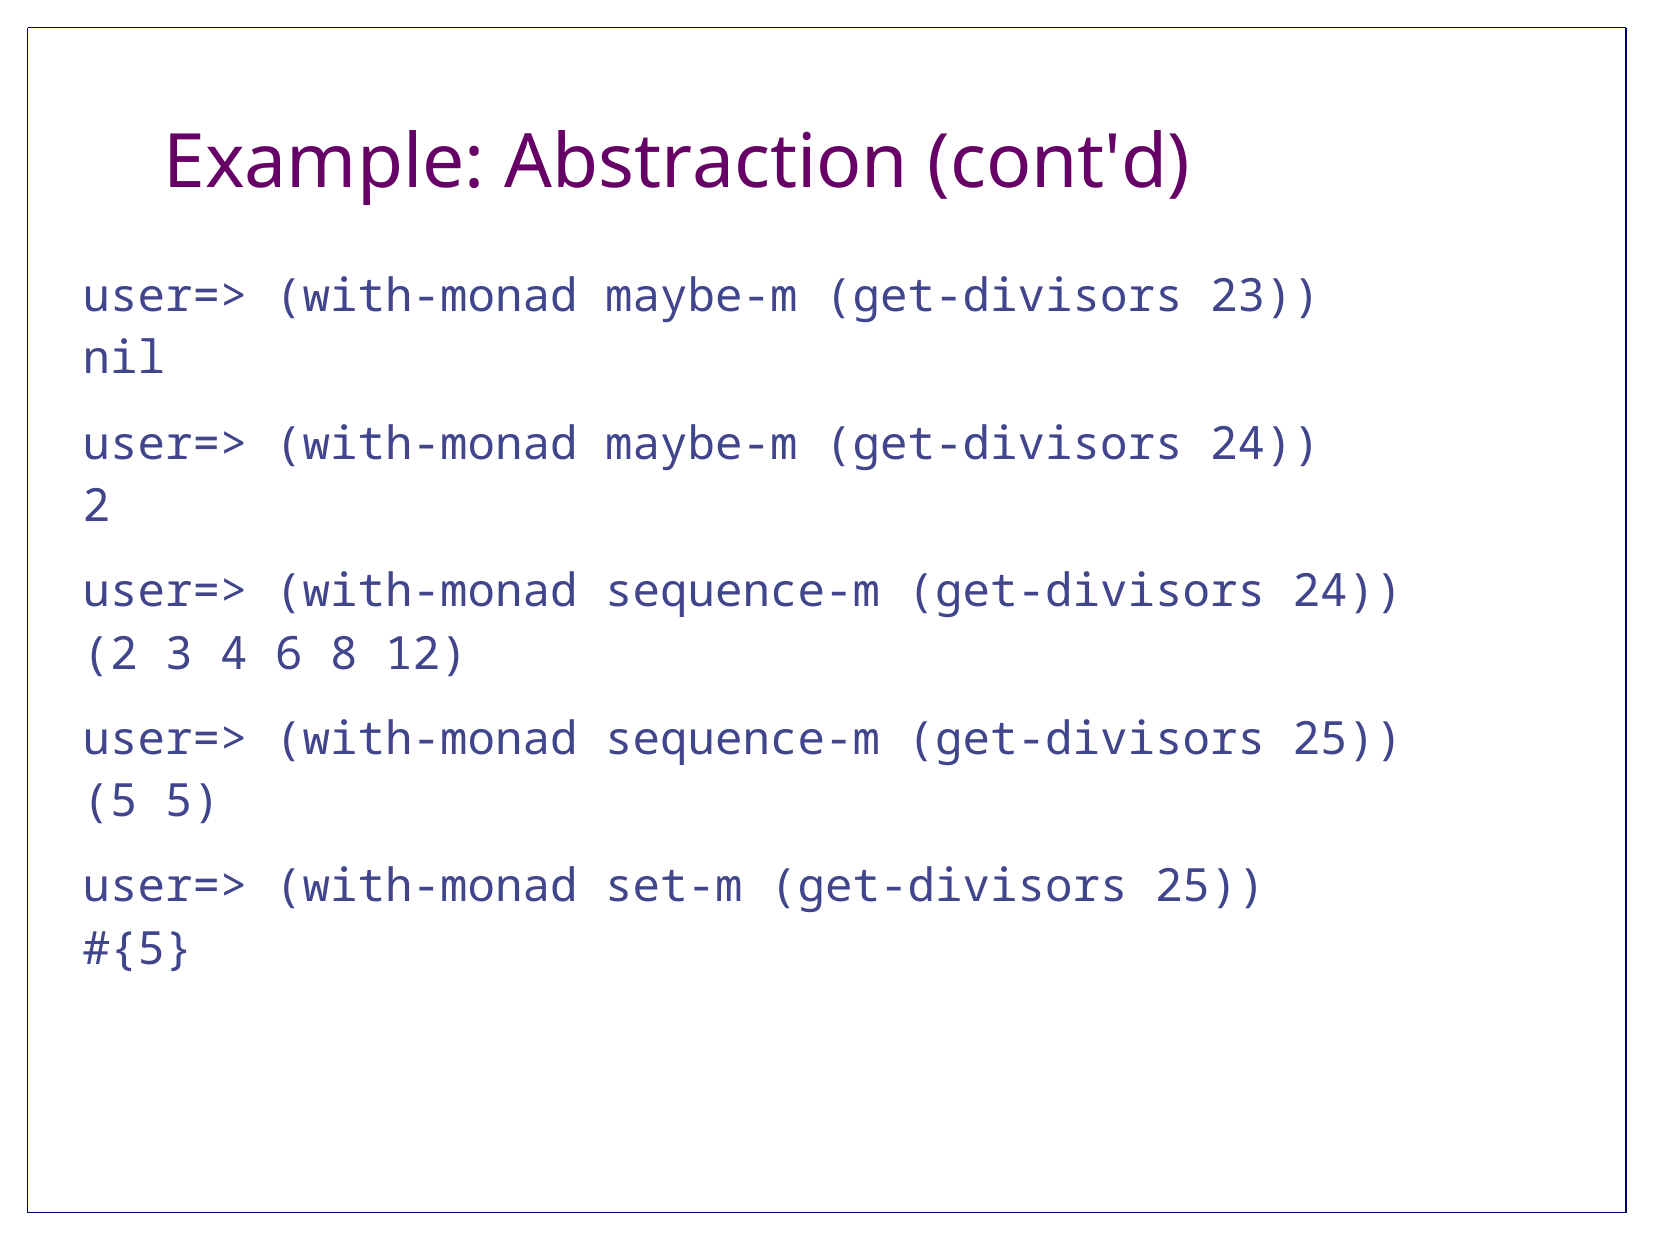

# Example: Abstraction (cont'd)
user=> (with-monad maybe-m (get-divisors 23))
nil
user=> (with-monad maybe-m (get-divisors 24))
2
user=> (with-monad sequence-m (get-divisors 24))
(2 3 4 6 8 12)
user=> (with-monad sequence-m (get-divisors 25))
(5 5)
user=> (with-monad set-m (get-divisors 25))
#{5}